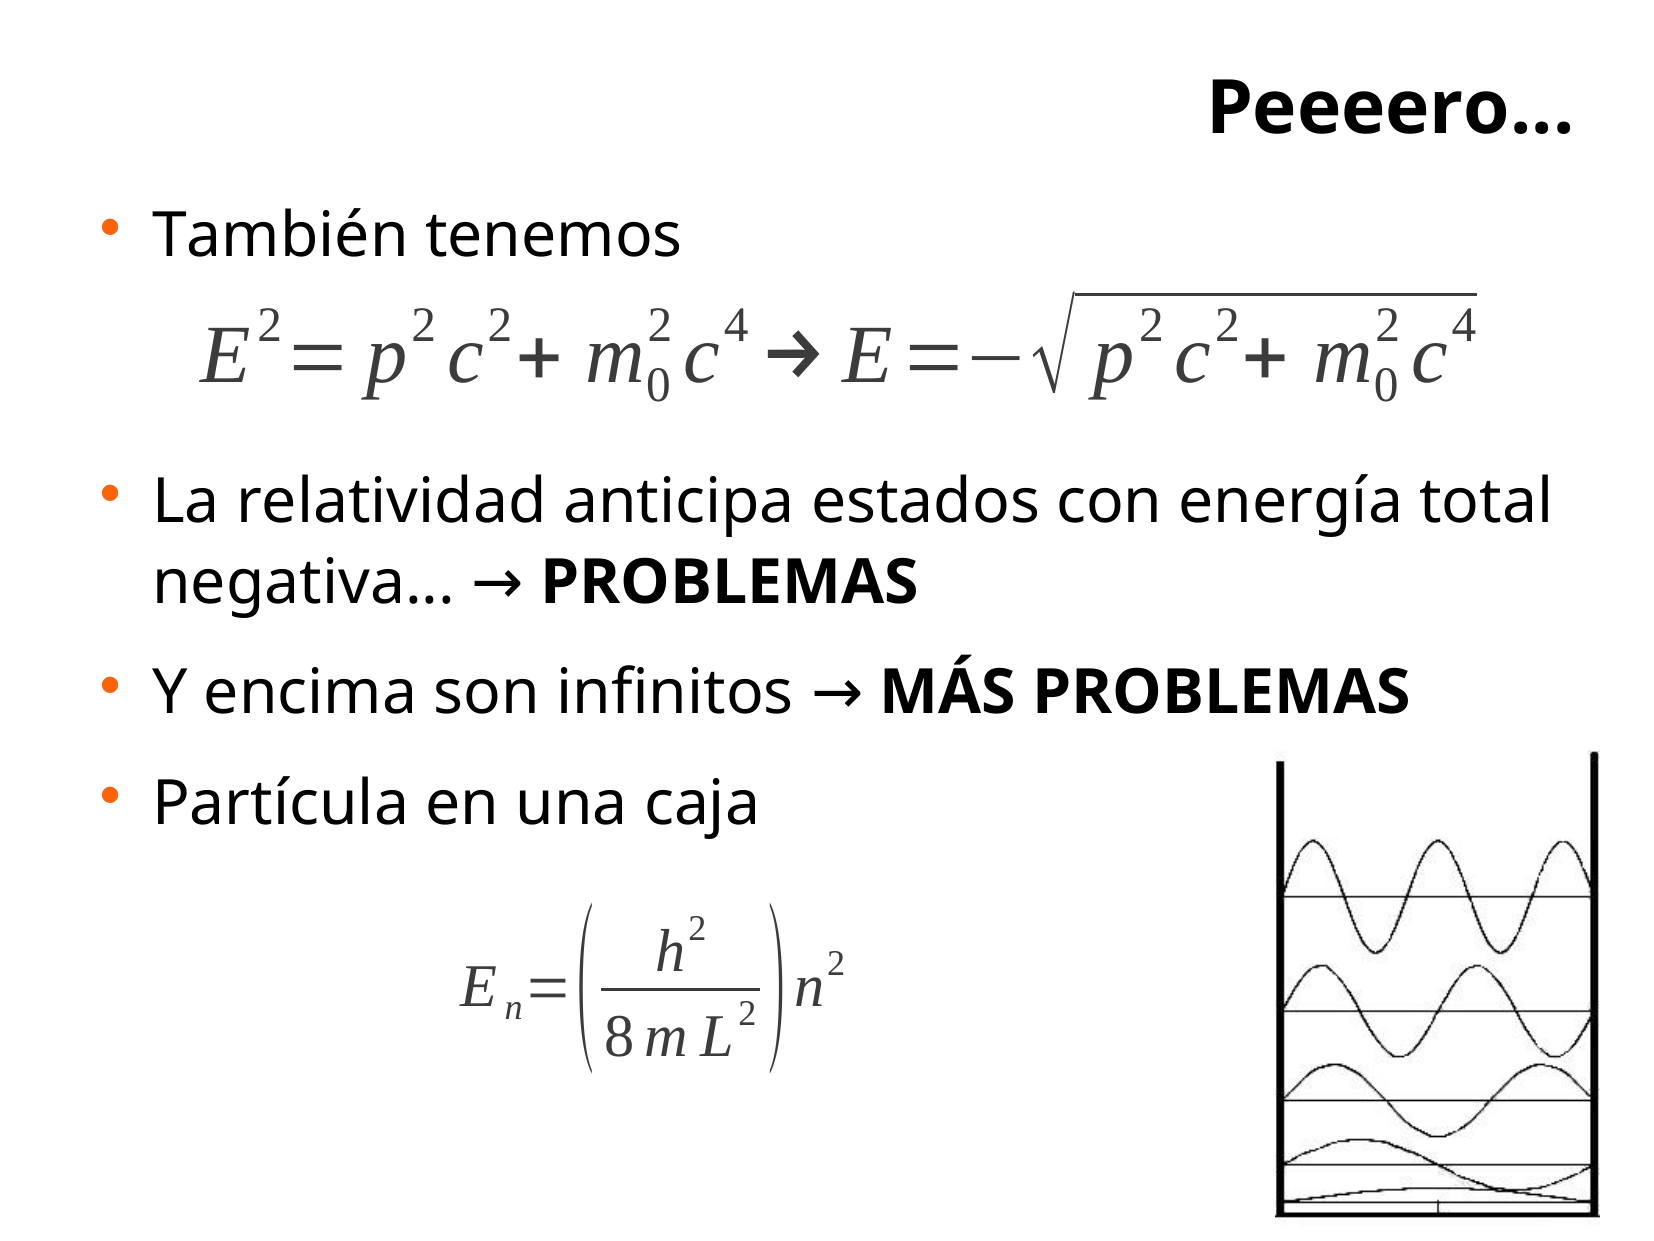

# Peeeero...
También tenemos
La relatividad anticipa estados con energía total negativa... → PROBLEMAS
Y encima son infinitos → MÁS PROBLEMAS
Partícula en una caja